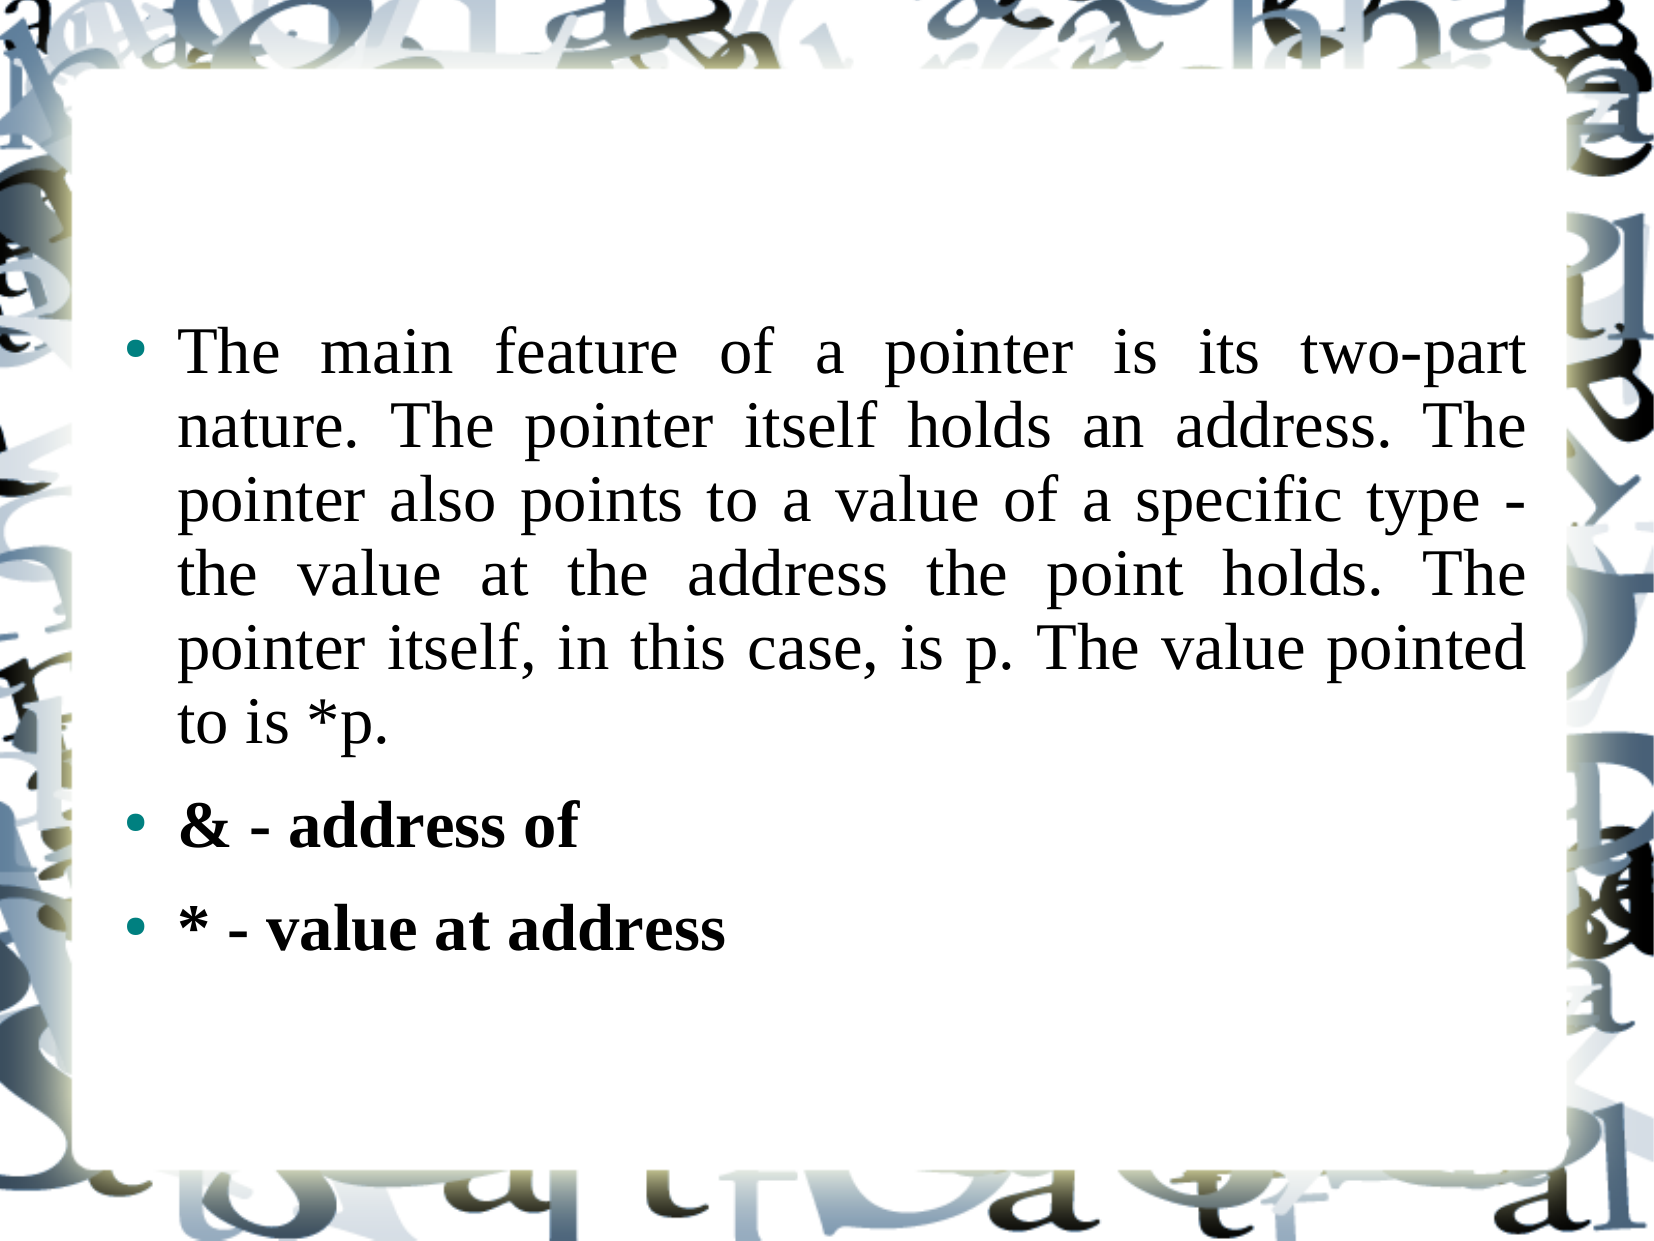

#
The main feature of a pointer is its two-part nature. The pointer itself holds an address. The pointer also points to a value of a specific type - the value at the address the point holds. The pointer itself, in this case, is p. The value pointed to is *p.
& - address of
* - value at address